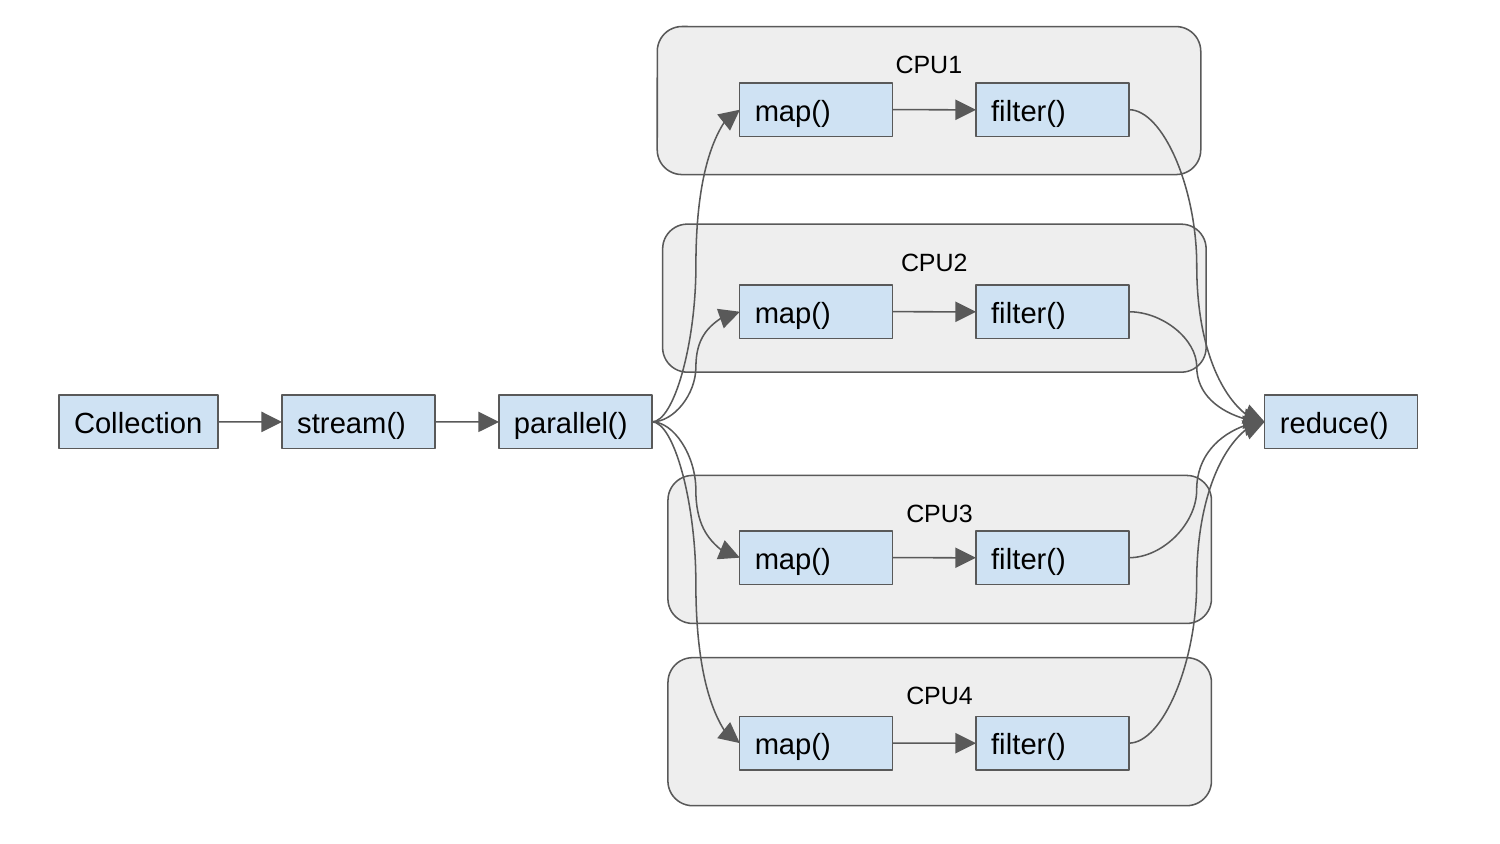

CPU1
map()
filter()
CPU2
map()
filter()
Collection
stream()
parallel()
reduce()
CPU3
map()
filter()
CPU4
map()
filter()